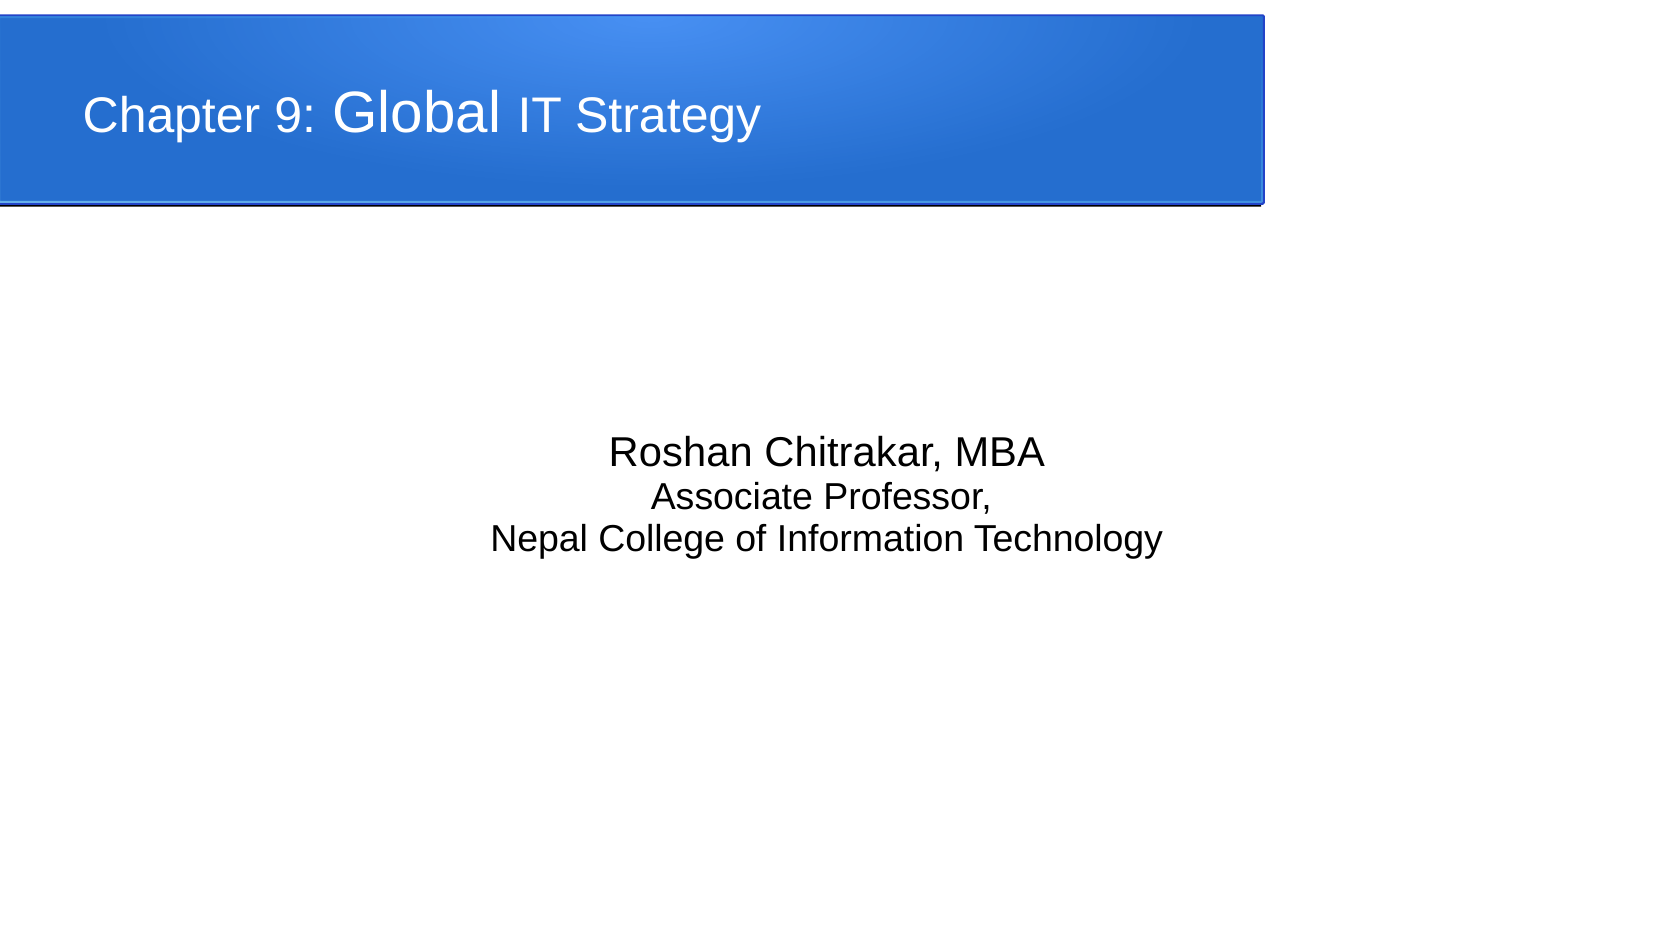

# Chapter 9: Global IT Strategy
Roshan Chitrakar, MBA
Associate Professor,
Nepal College of Information Technology